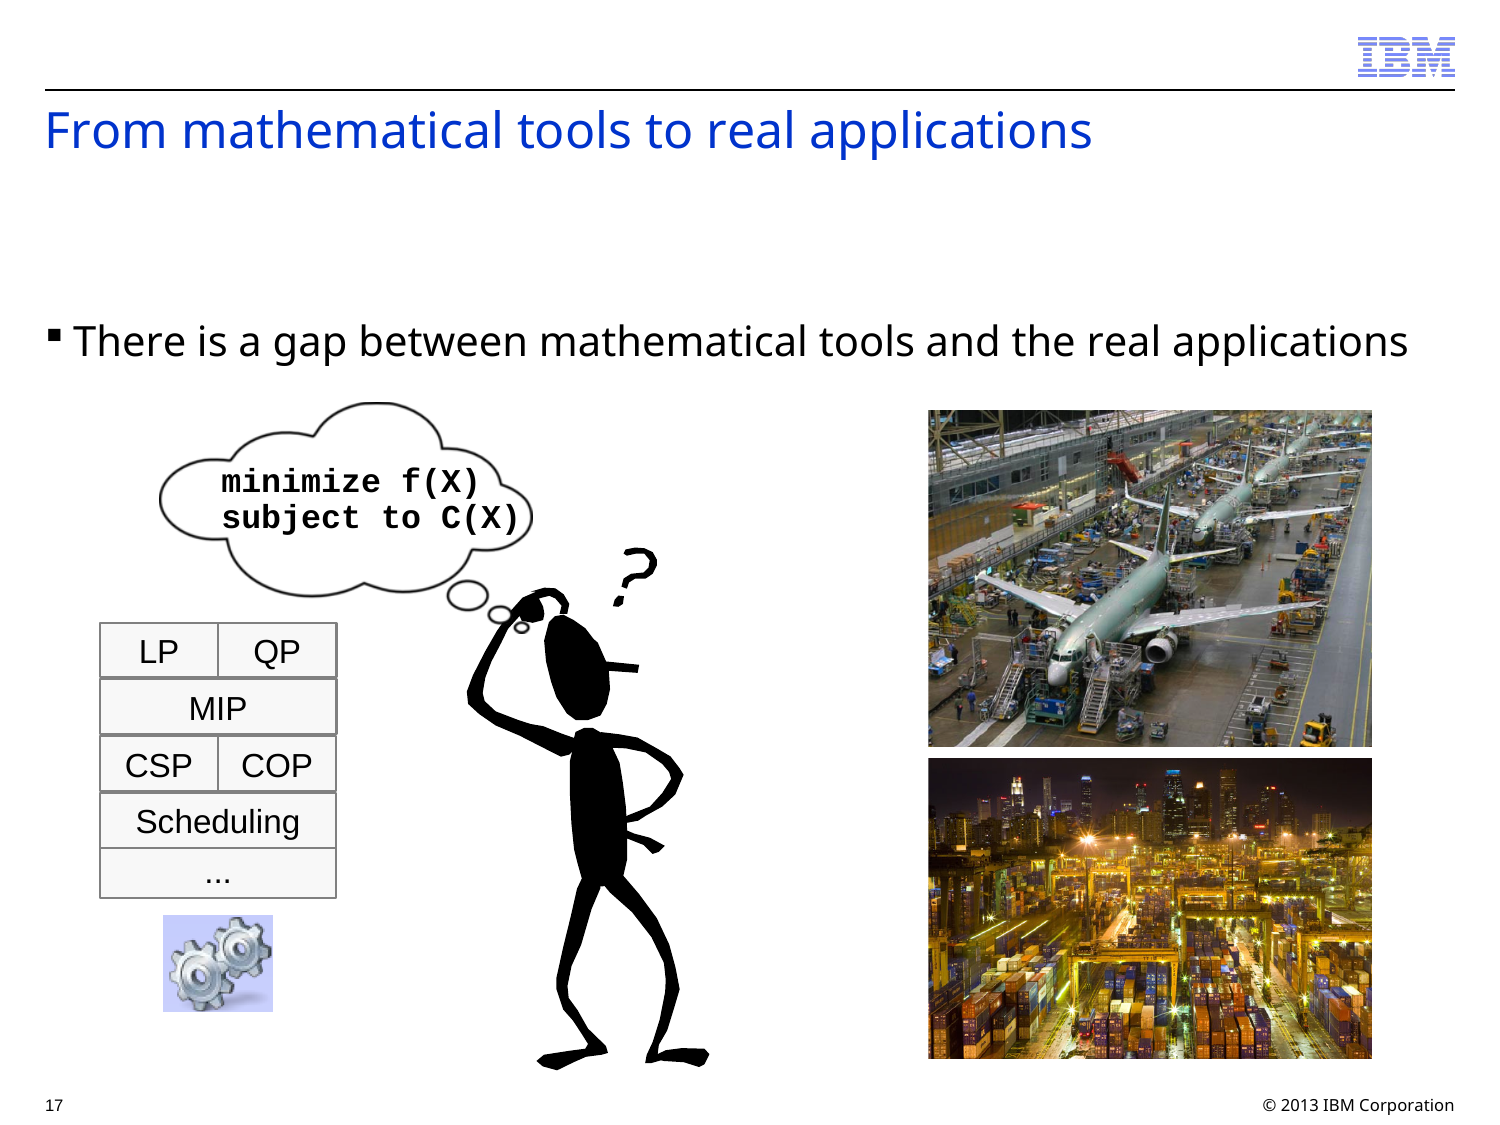

# From mathematical tools to real applications
There is a gap between mathematical tools and the real applications
minimize f(X)
subject to C(X)
LP
QP
MIP
CSP
COP
Scheduling
...
17